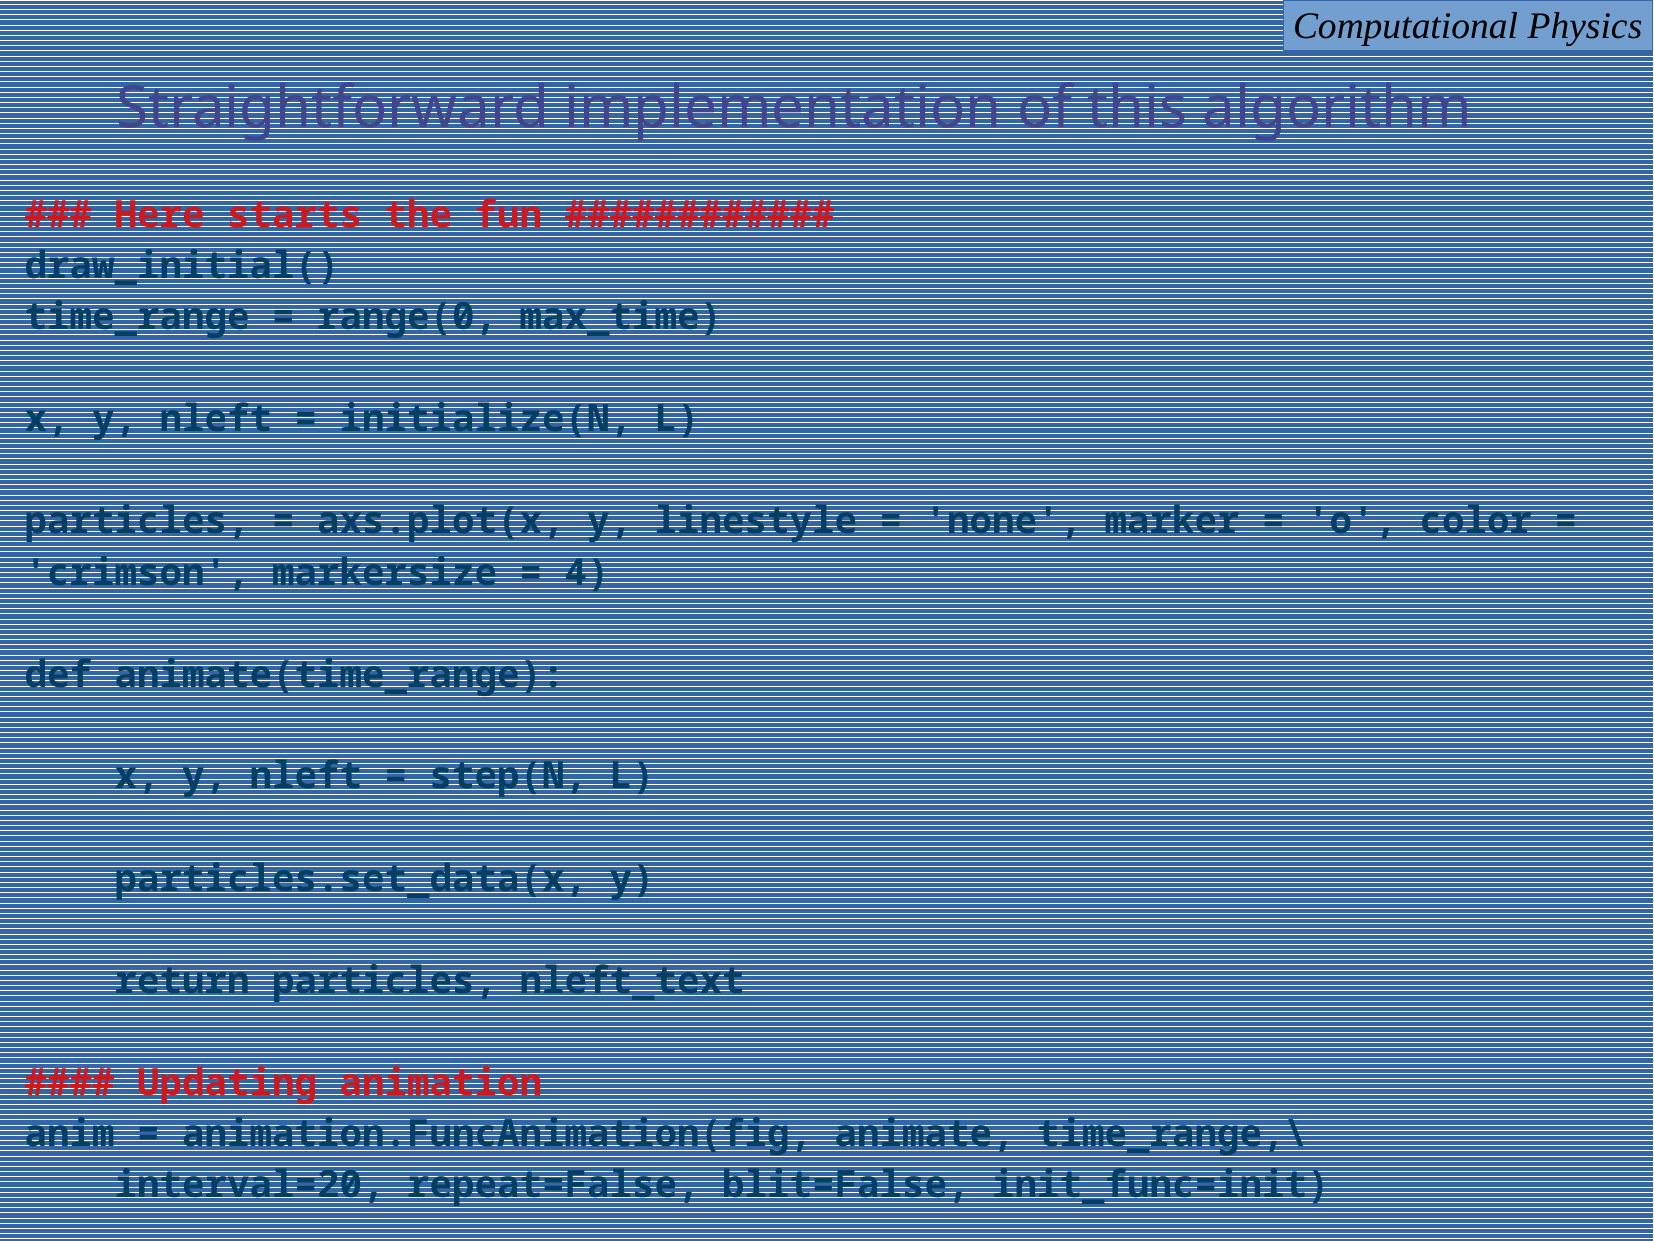

Straightforward implementation of this algorithm
### Here starts the fun ############
draw_initial()
time_range = range(0, max_time)
x, y, nleft = initialize(N, L)
particles, = axs.plot(x, y, linestyle = 'none', marker = 'o', color = 'crimson', markersize = 4)
def animate(time_range):
 x, y, nleft = step(N, L)
 particles.set_data(x, y)
 return particles, nleft_text
#### Updating animation
anim = animation.FuncAnimation(fig, animate, time_range,\
 interval=20, repeat=False, blit=False, init_func=init)
## Set up formatting for the movie files
Writer = animation.writers['ffmpeg']
writer = Writer(fps=15, metadata=dict(artist='Me'), bitrate=18000)
anim.save('N%dL%d.mp4' %(N, L), fps=15, dpi=200)